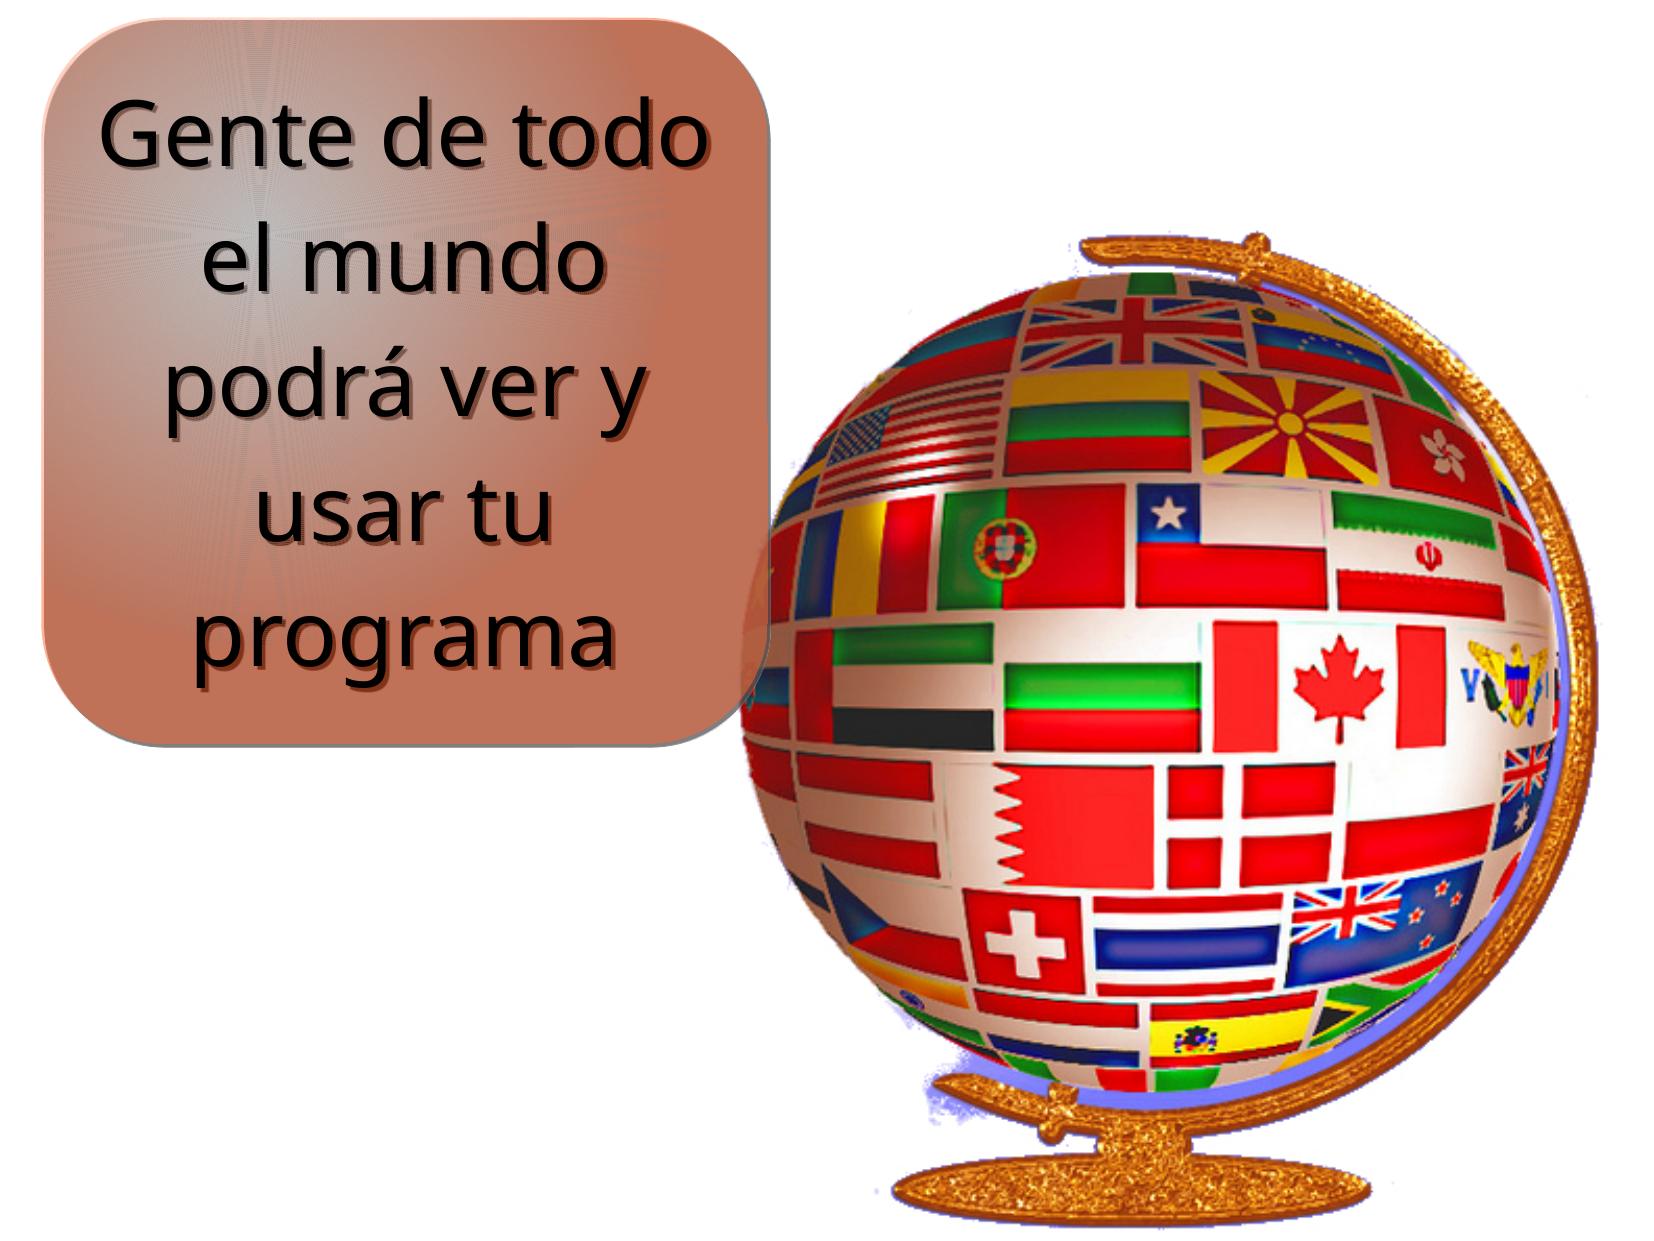

Gente de todo el mundo podrá ver y usar tu programa